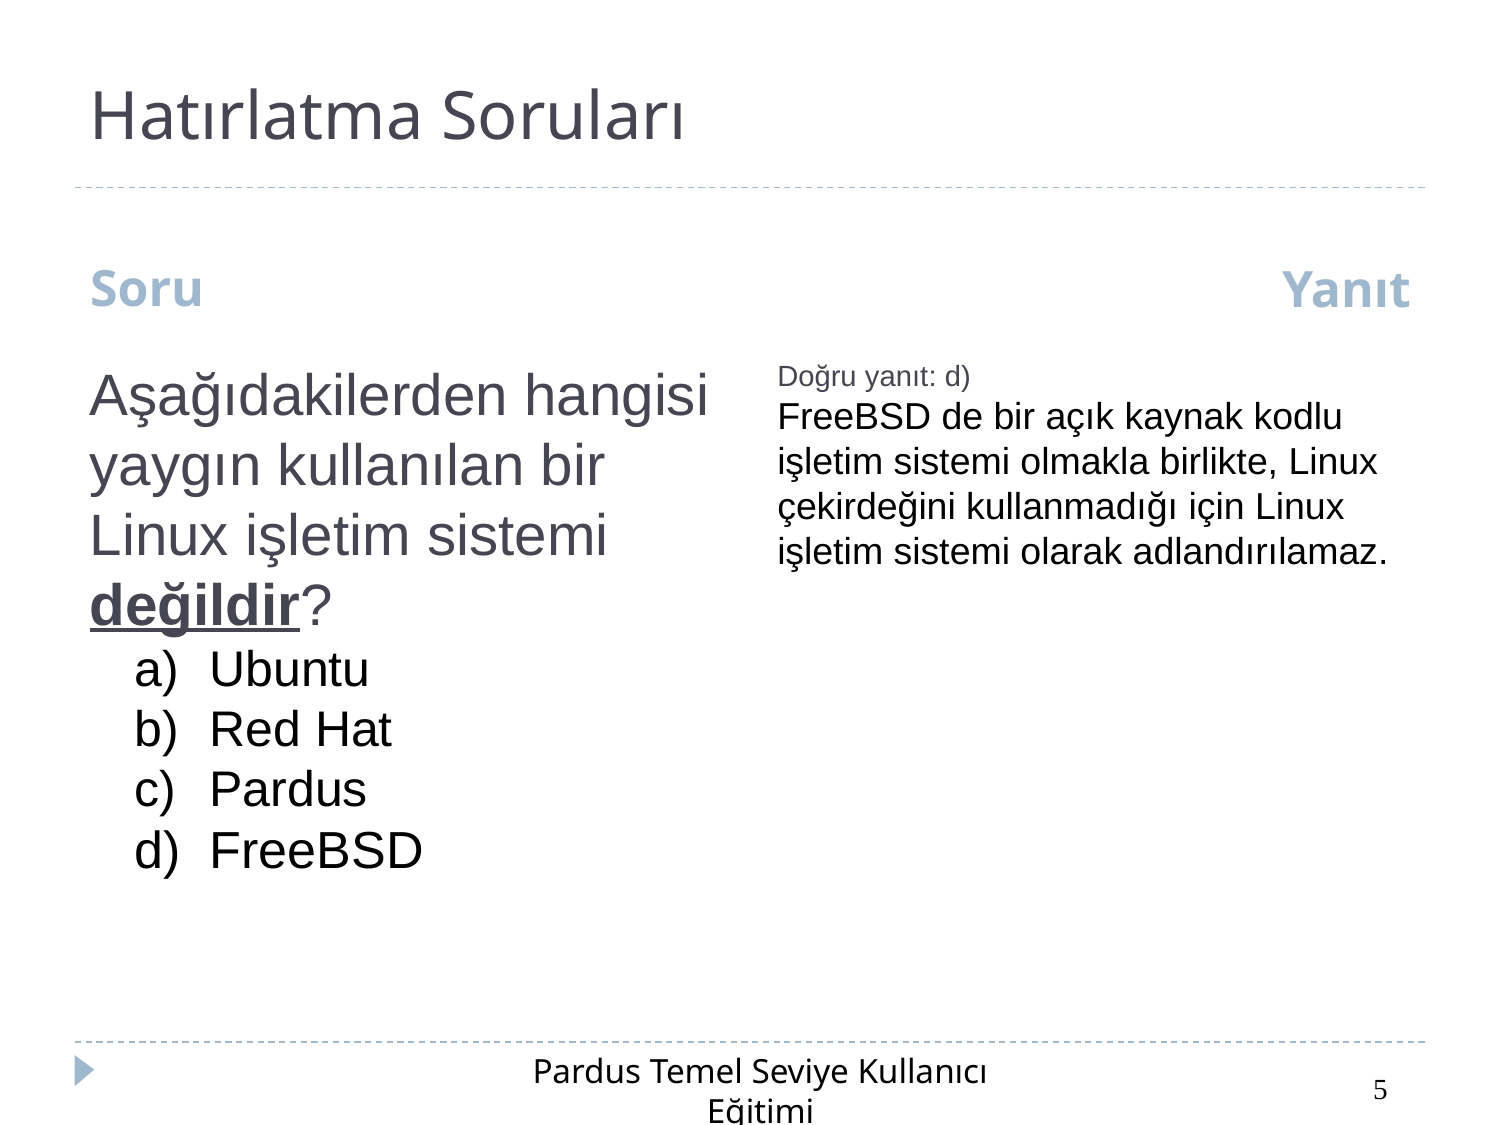

# Hatırlatma Soruları
Soru
Yanıt
Aşağıdakilerden hangisi yaygın kullanılan bir Linux işletim sistemi değildir?
Ubuntu
Red Hat
Pardus
FreeBSD
Doğru yanıt: d)
FreeBSD de bir açık kaynak kodlu işletim sistemi olmakla birlikte, Linux çekirdeğini kullanmadığı için Linux işletim sistemi olarak adlandırılamaz.